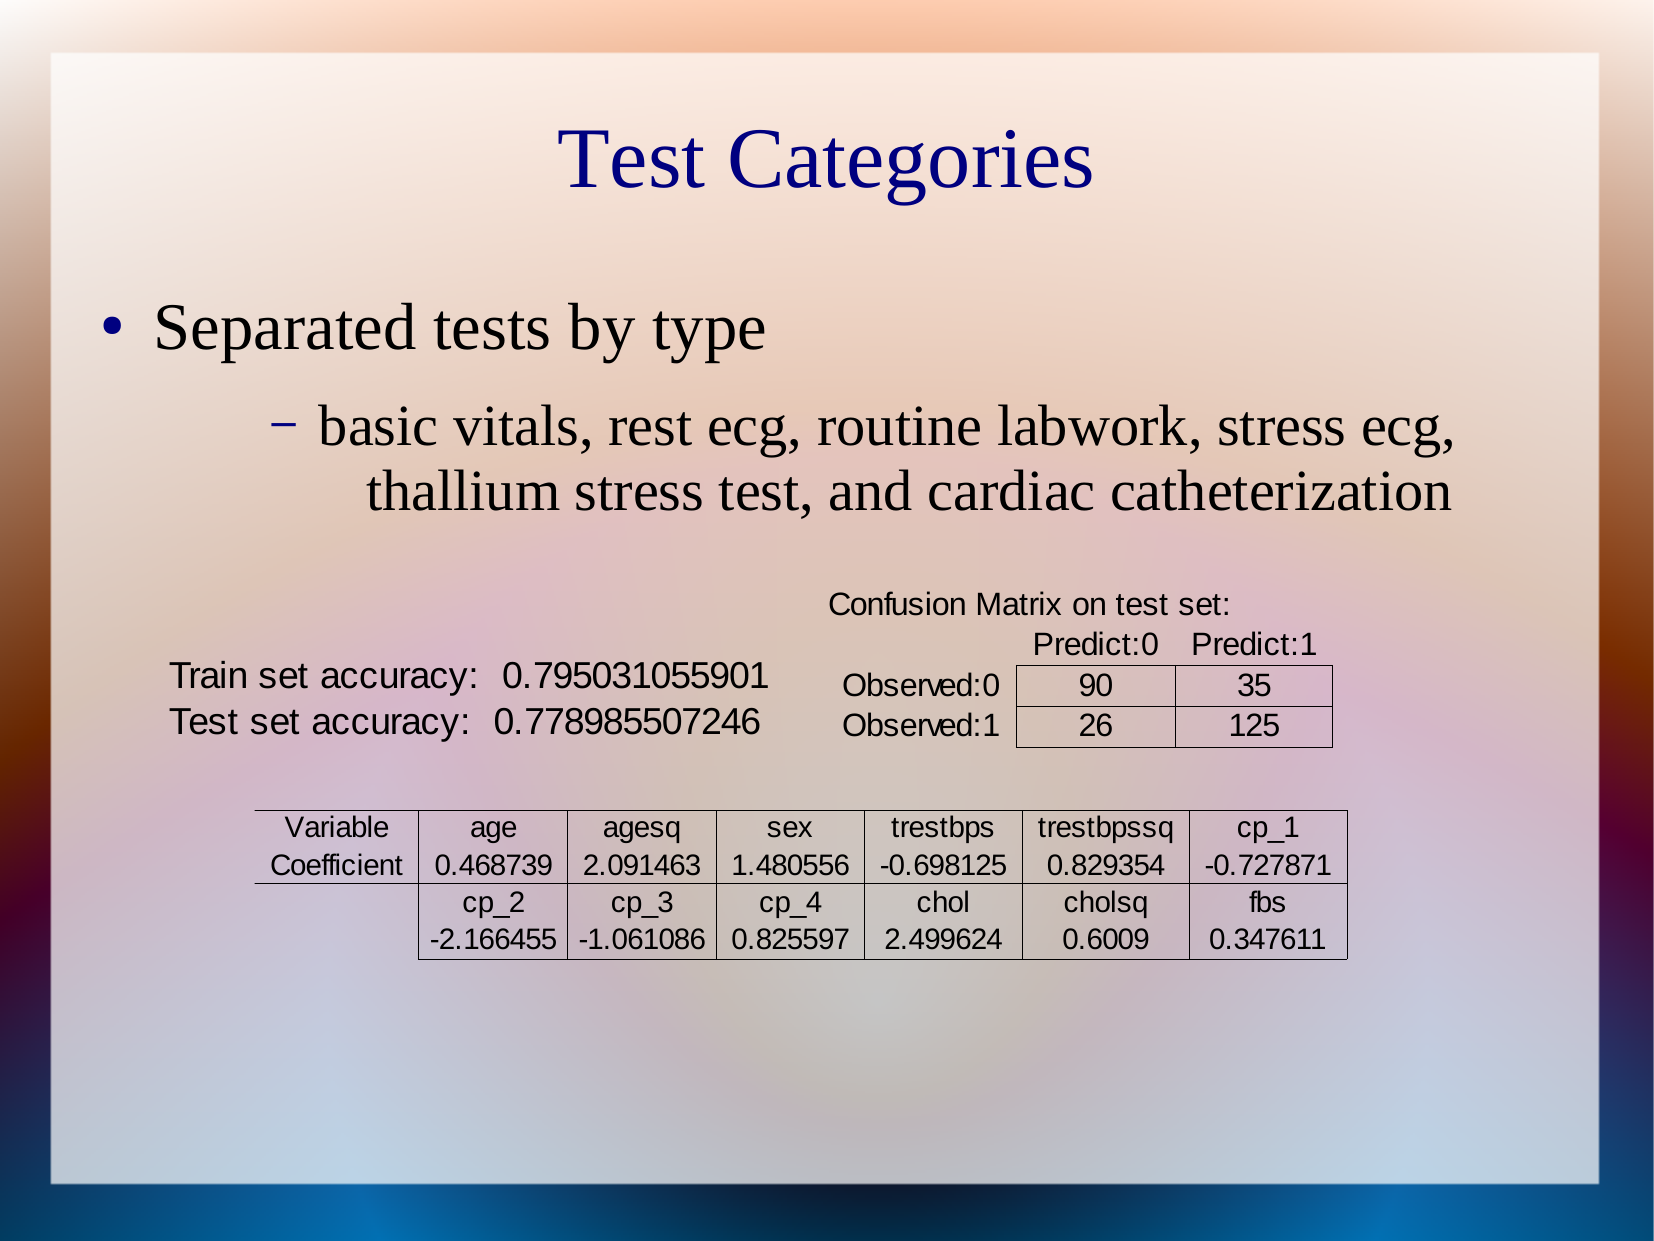

# Test Categories
Separated tests by type
basic vitals, rest ecg, routine labwork, stress ecg, thallium stress test, and cardiac catheterization